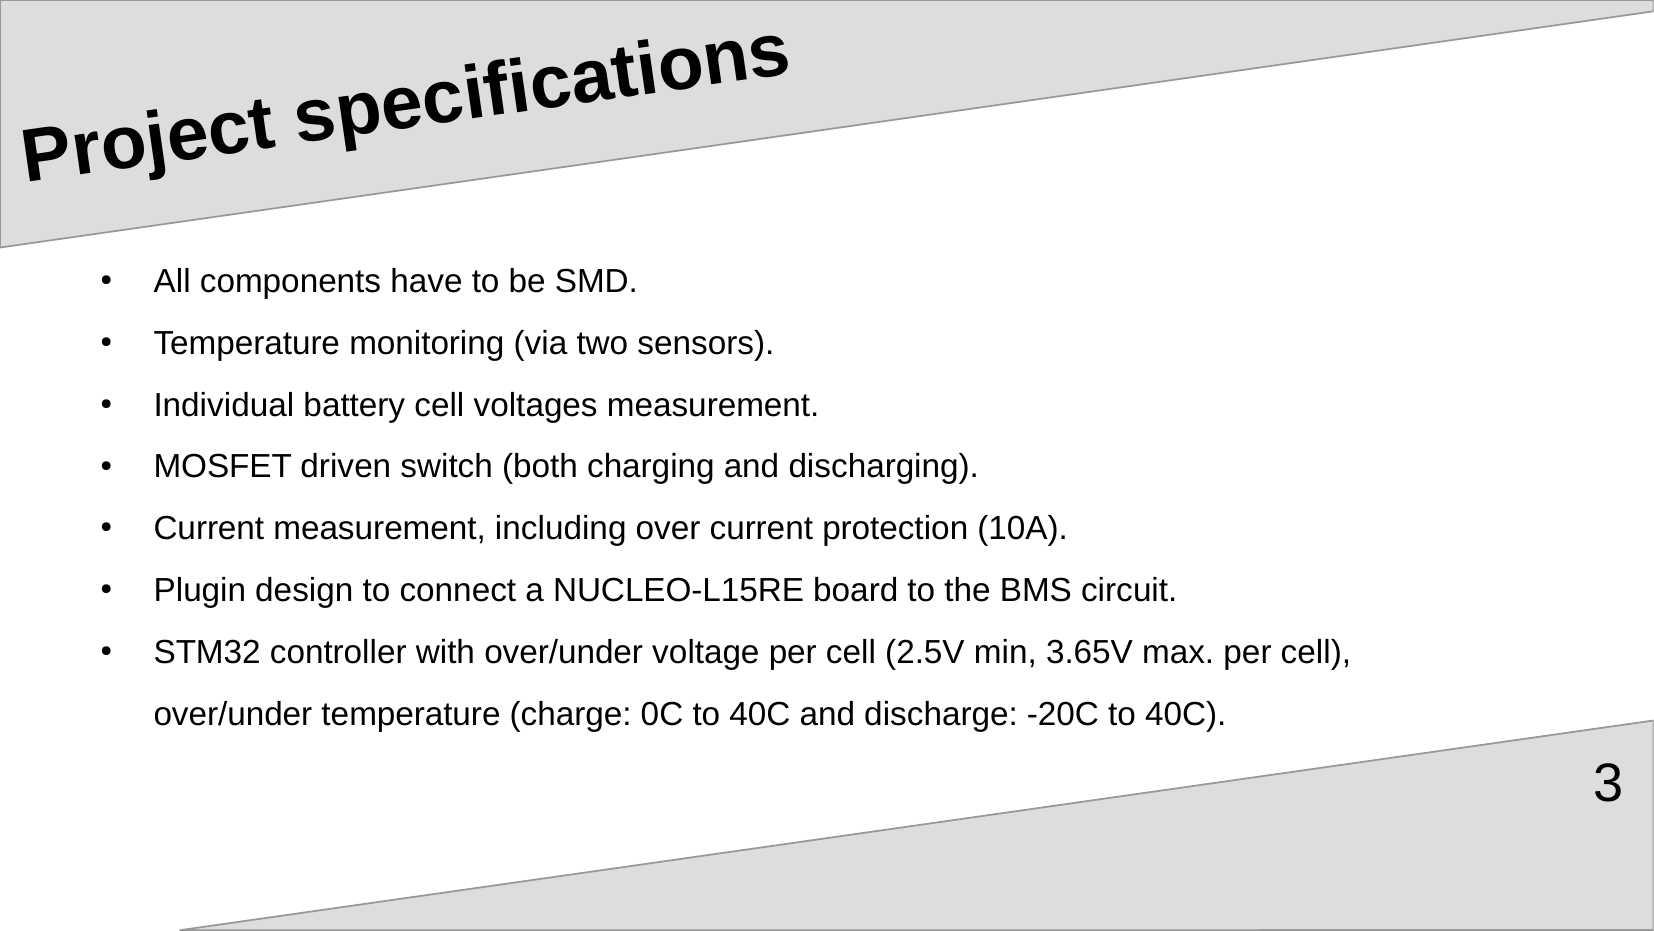

# Project specifications
All components have to be SMD.
Temperature monitoring (via two sensors).
Individual battery cell voltages measurement.
MOSFET driven switch (both charging and discharging).
Current measurement, including over current protection (10A).
Plugin design to connect a NUCLEO-L15RE board to the BMS circuit.
STM32 controller with over/under voltage per cell (2.5V min, 3.65V max. per cell),
over/under temperature (charge: 0C to 40C and discharge: -20C to 40C).
3